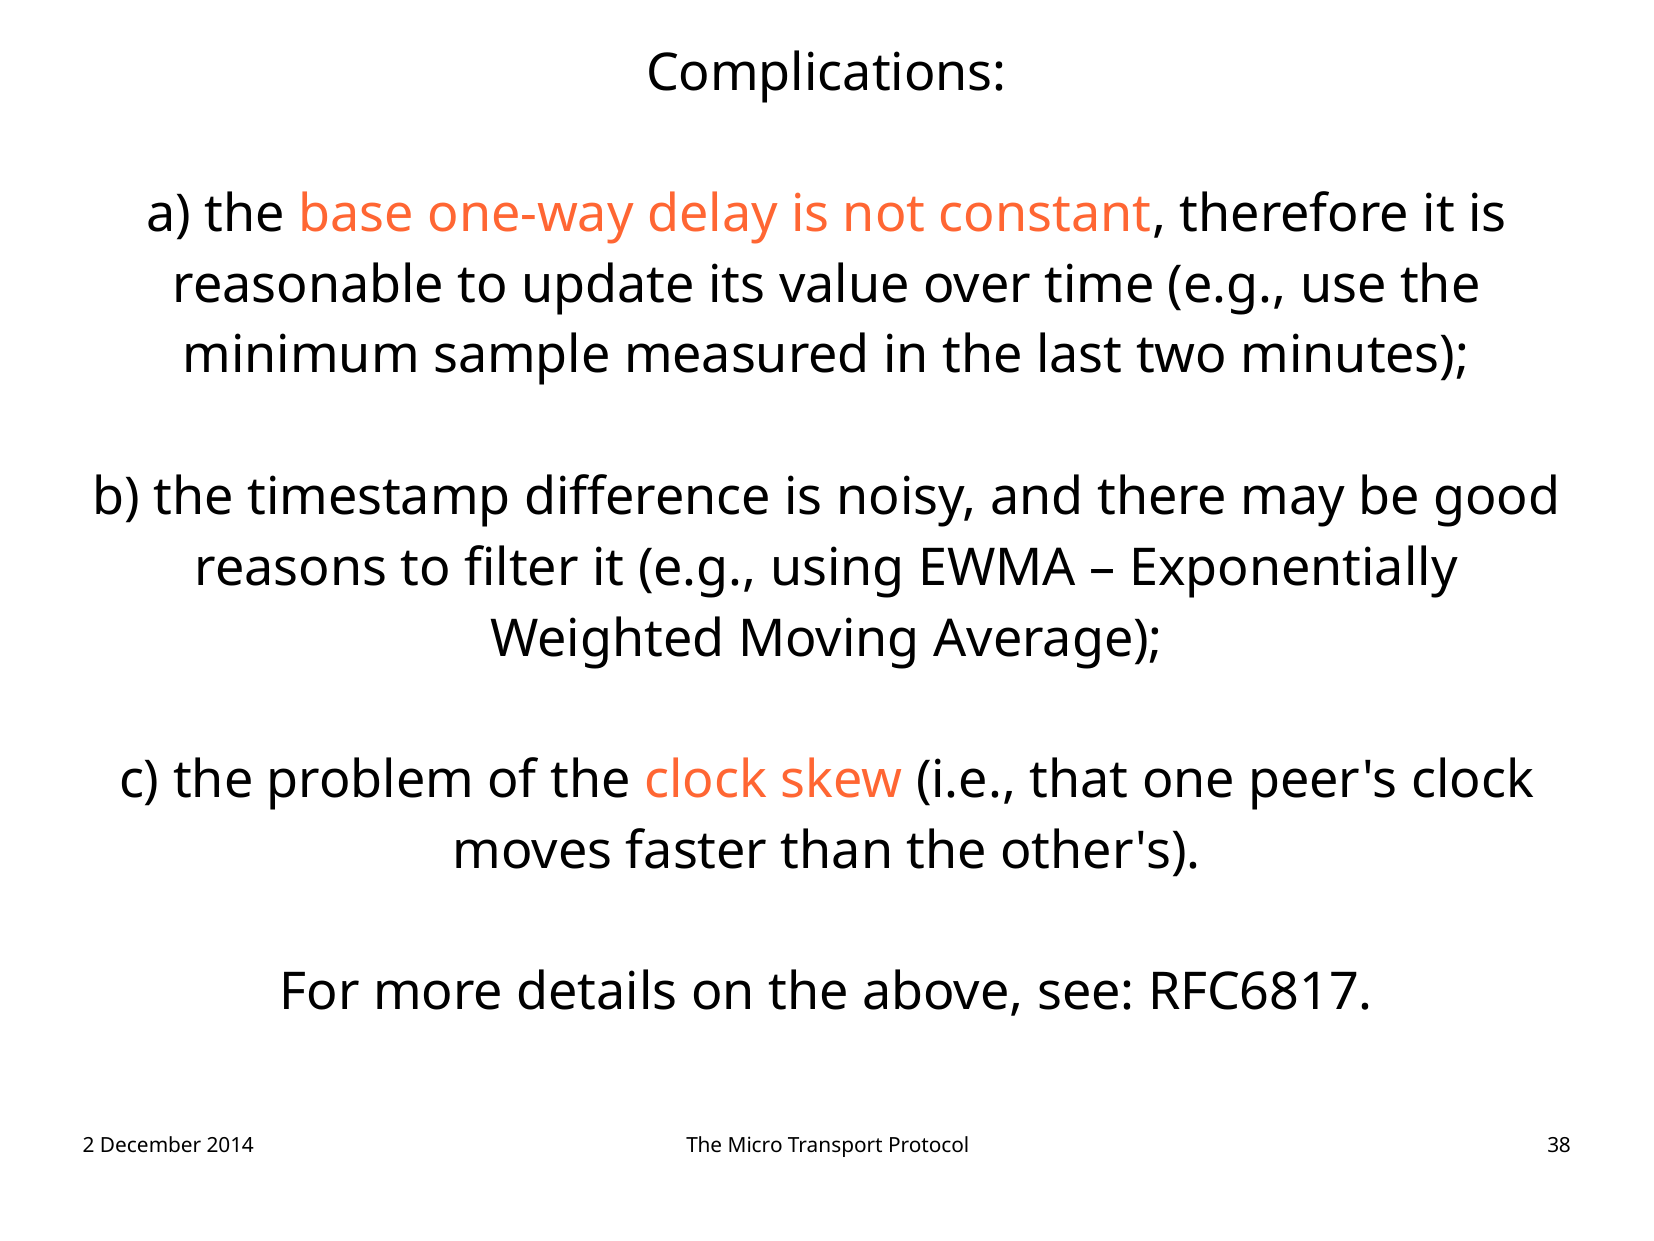

# Complications:
a) the base one-way delay is not constant, therefore it is reasonable to update its value over time (e.g., use the minimum sample measured in the last two minutes);
b) the timestamp difference is noisy, and there may be good reasons to filter it (e.g., using EWMA – Exponentially Weighted Moving Average);
c) the problem of the clock skew (i.e., that one peer's clock moves faster than the other's).
For more details on the above, see: RFC6817.
2 December 2014
The Micro Transport Protocol
38